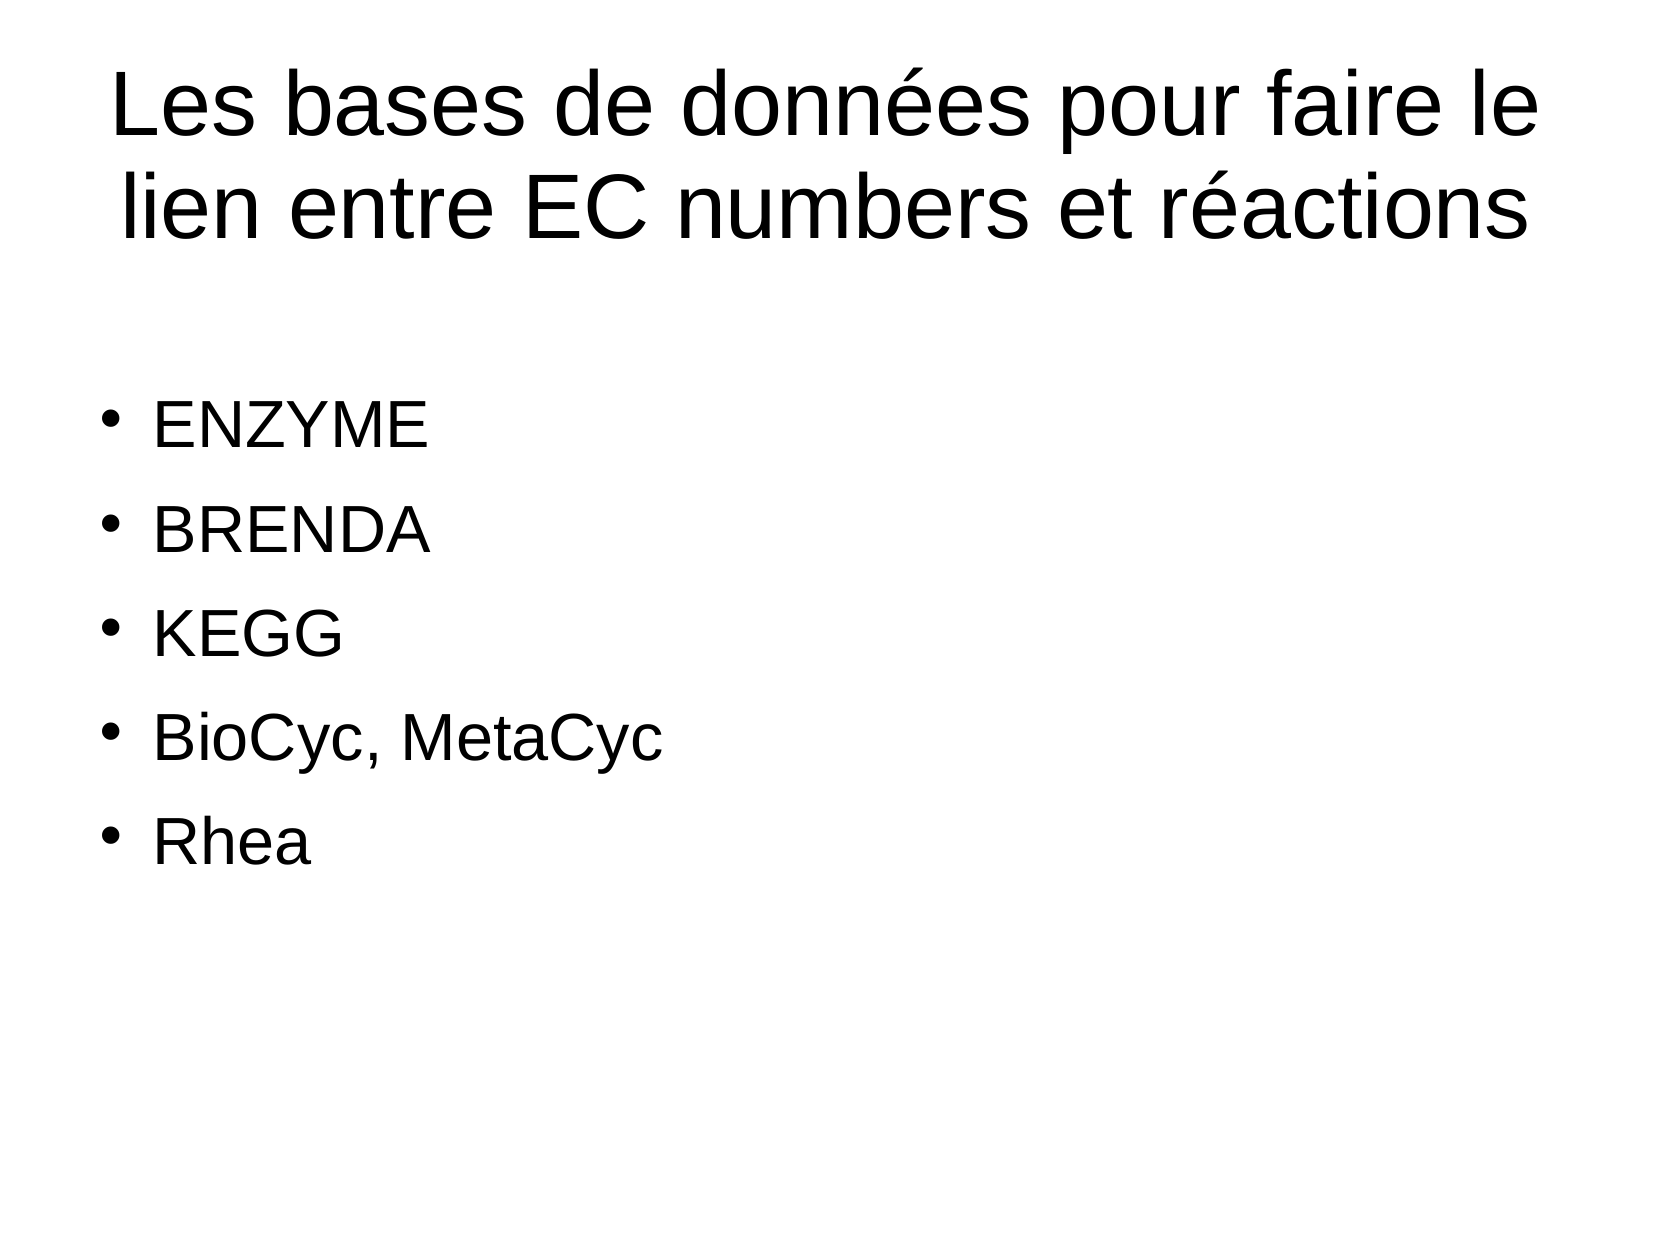

Les bases de données pour faire le lien entre EC numbers et réactions
# ENZYME
BRENDA
KEGG
BioCyc, MetaCyc
Rhea